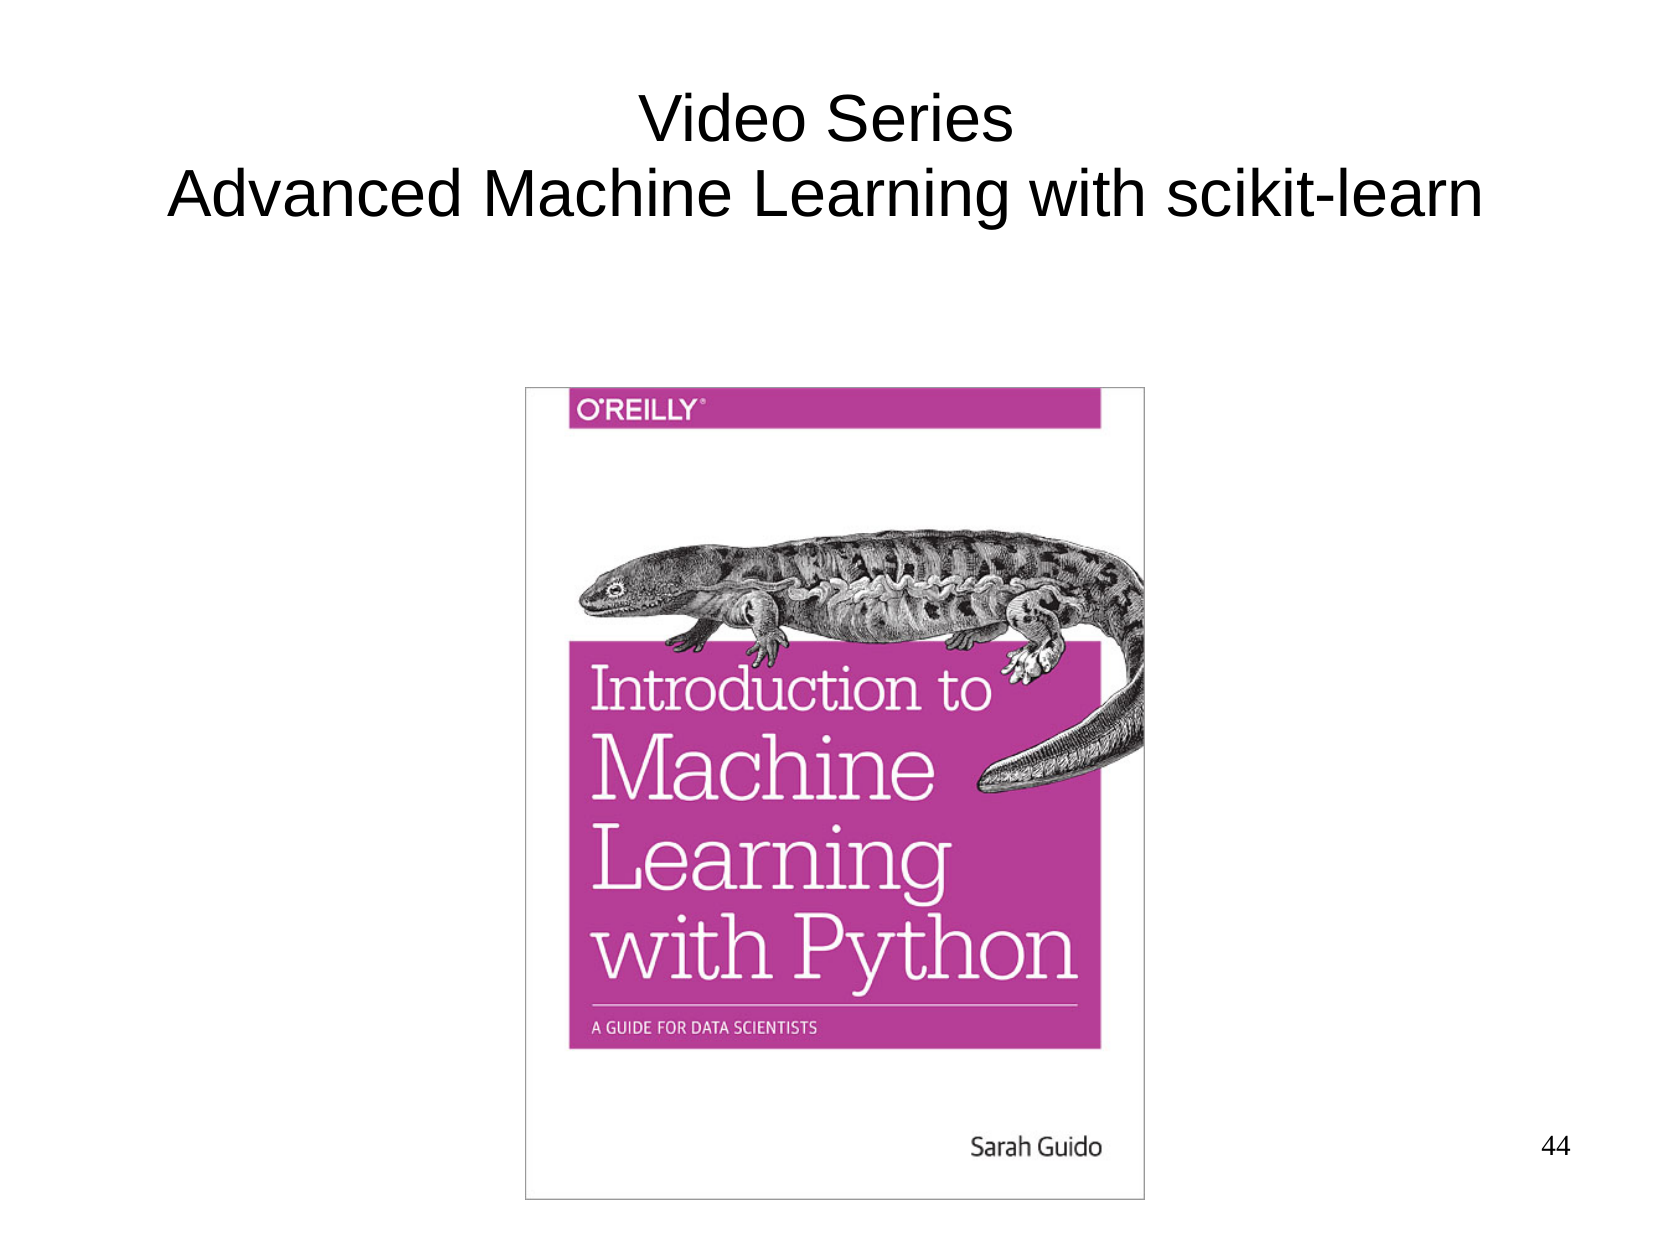

# Video Series
Advanced Machine Learning with scikit-learn
44